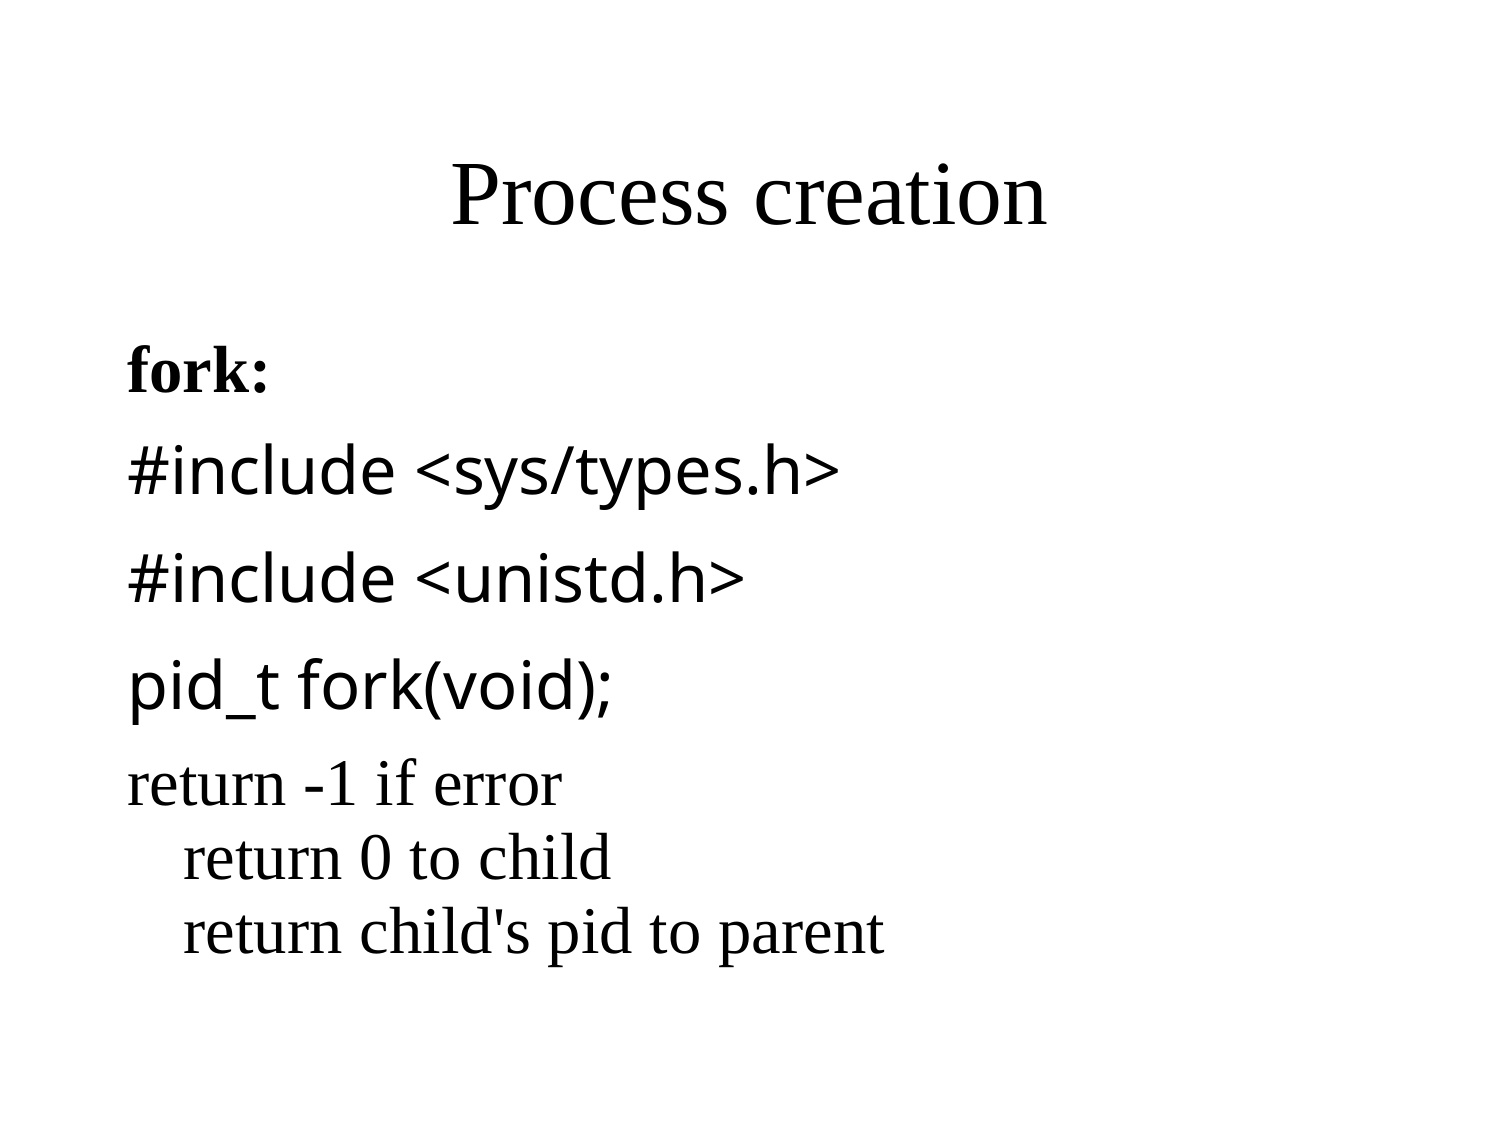

# Process creation
fork:
#include <sys/types.h>
#include <unistd.h>
pid_t fork(void);
return -1 if error
return 0 to child
return child's pid to parent